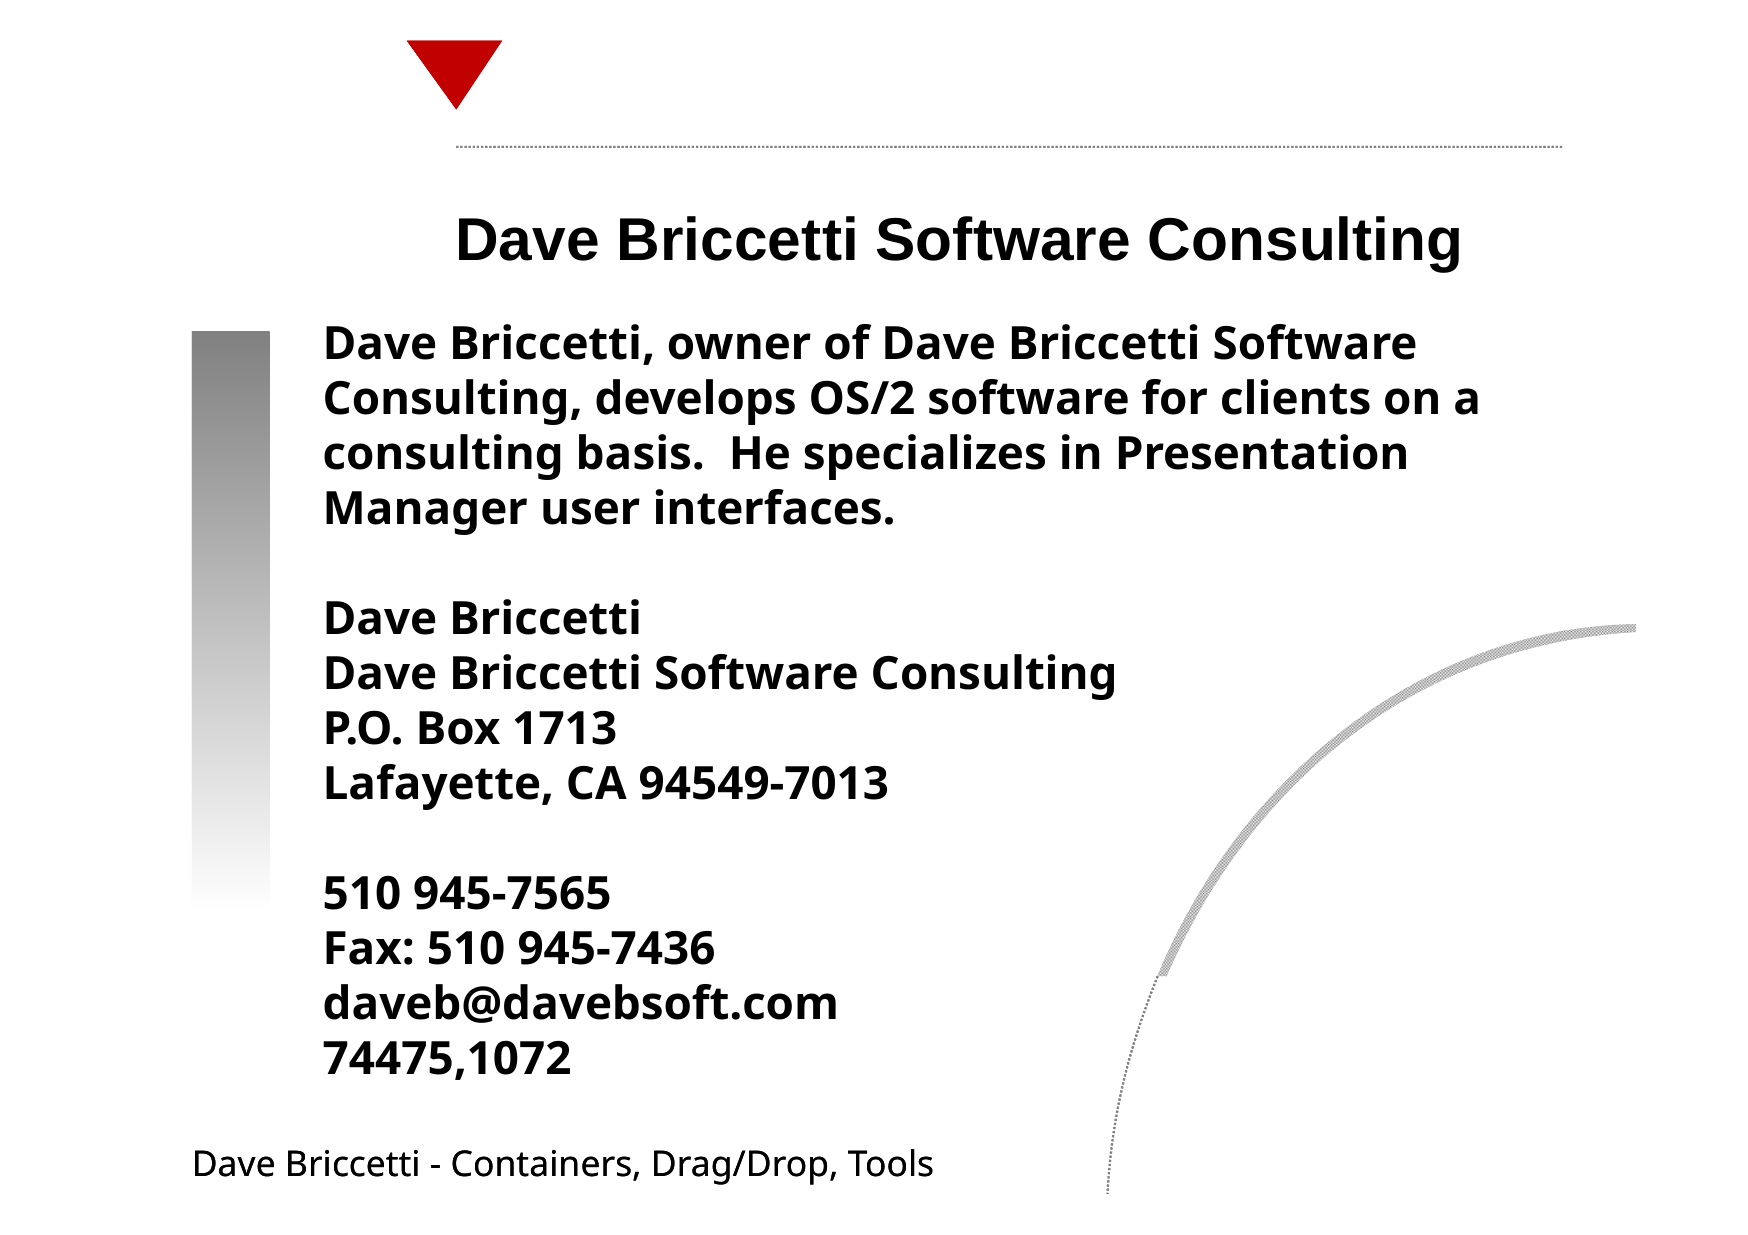

Dave Briccetti Software Consulting
Dave Briccetti, owner of Dave Briccetti Software Consulting, develops OS/2 software for clients on a consulting basis. He specializes in Presentation Manager user interfaces.
Dave Briccetti
Dave Briccetti Software Consulting
P.O. Box 1713
Lafayette, CA 94549-7013
510 945-7565
Fax: 510 945-7436
daveb@davebsoft.com
74475,1072
Dave Briccetti - Containers, Drag/Drop, Tools